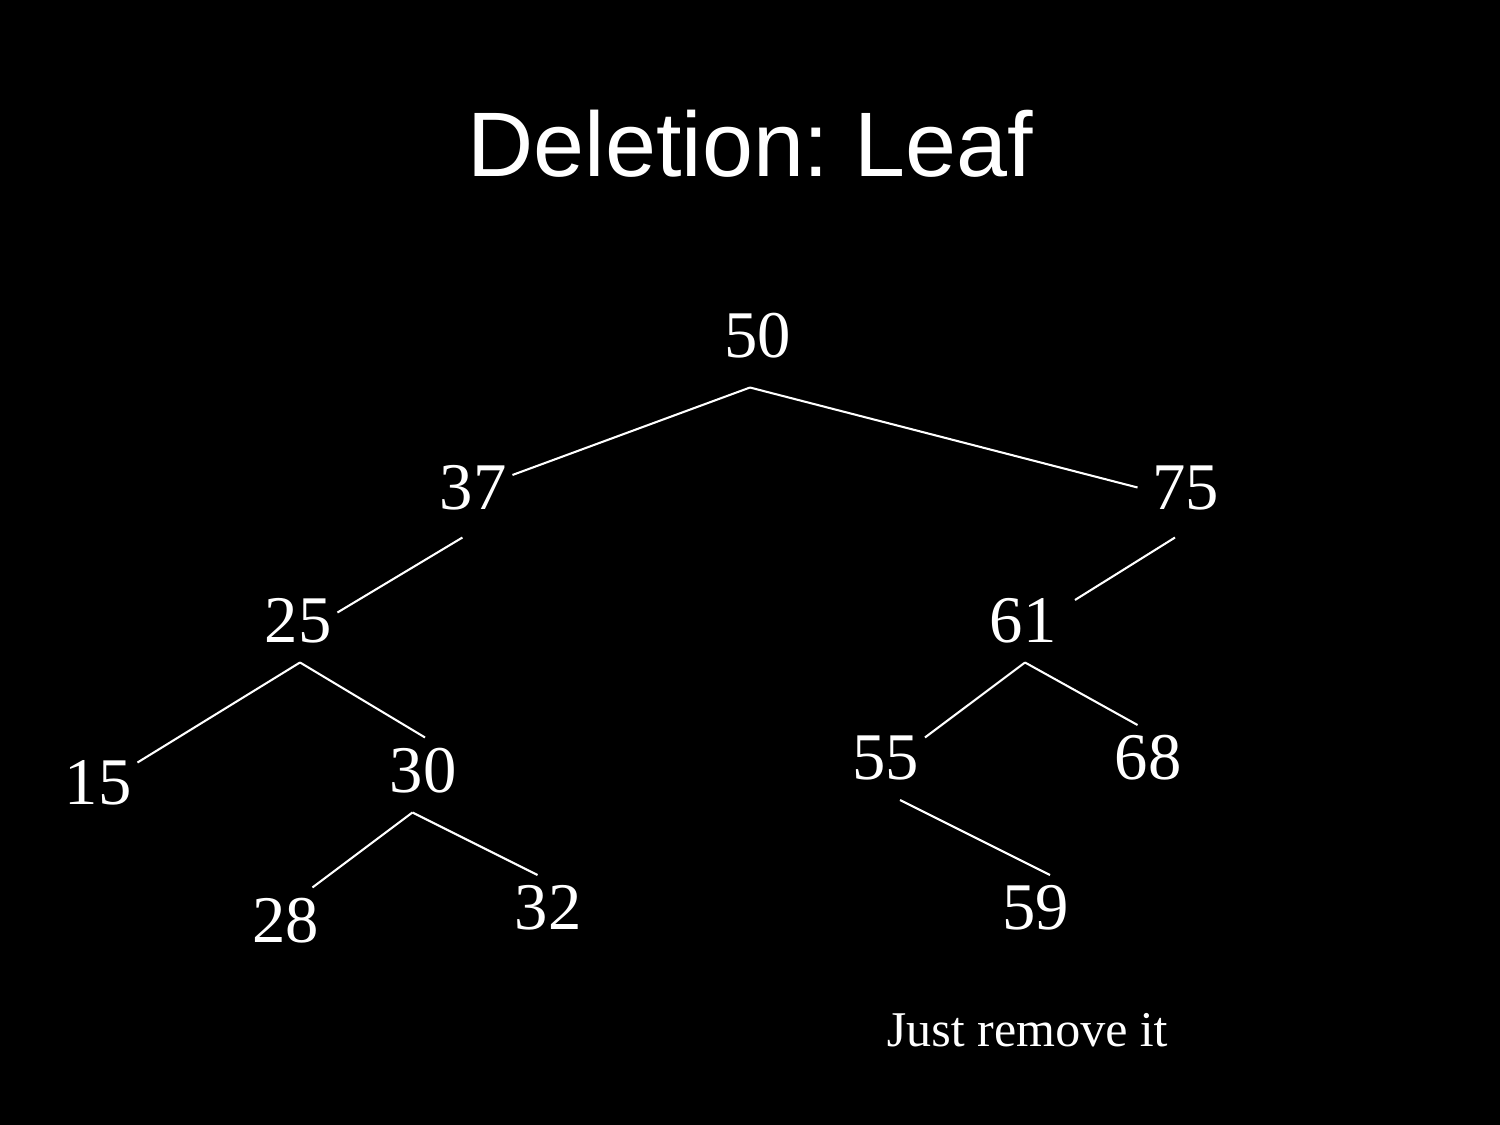

# Deletion: Leaf
50
37
75
25
61
55
68
30
15
32
59
28
Just remove it